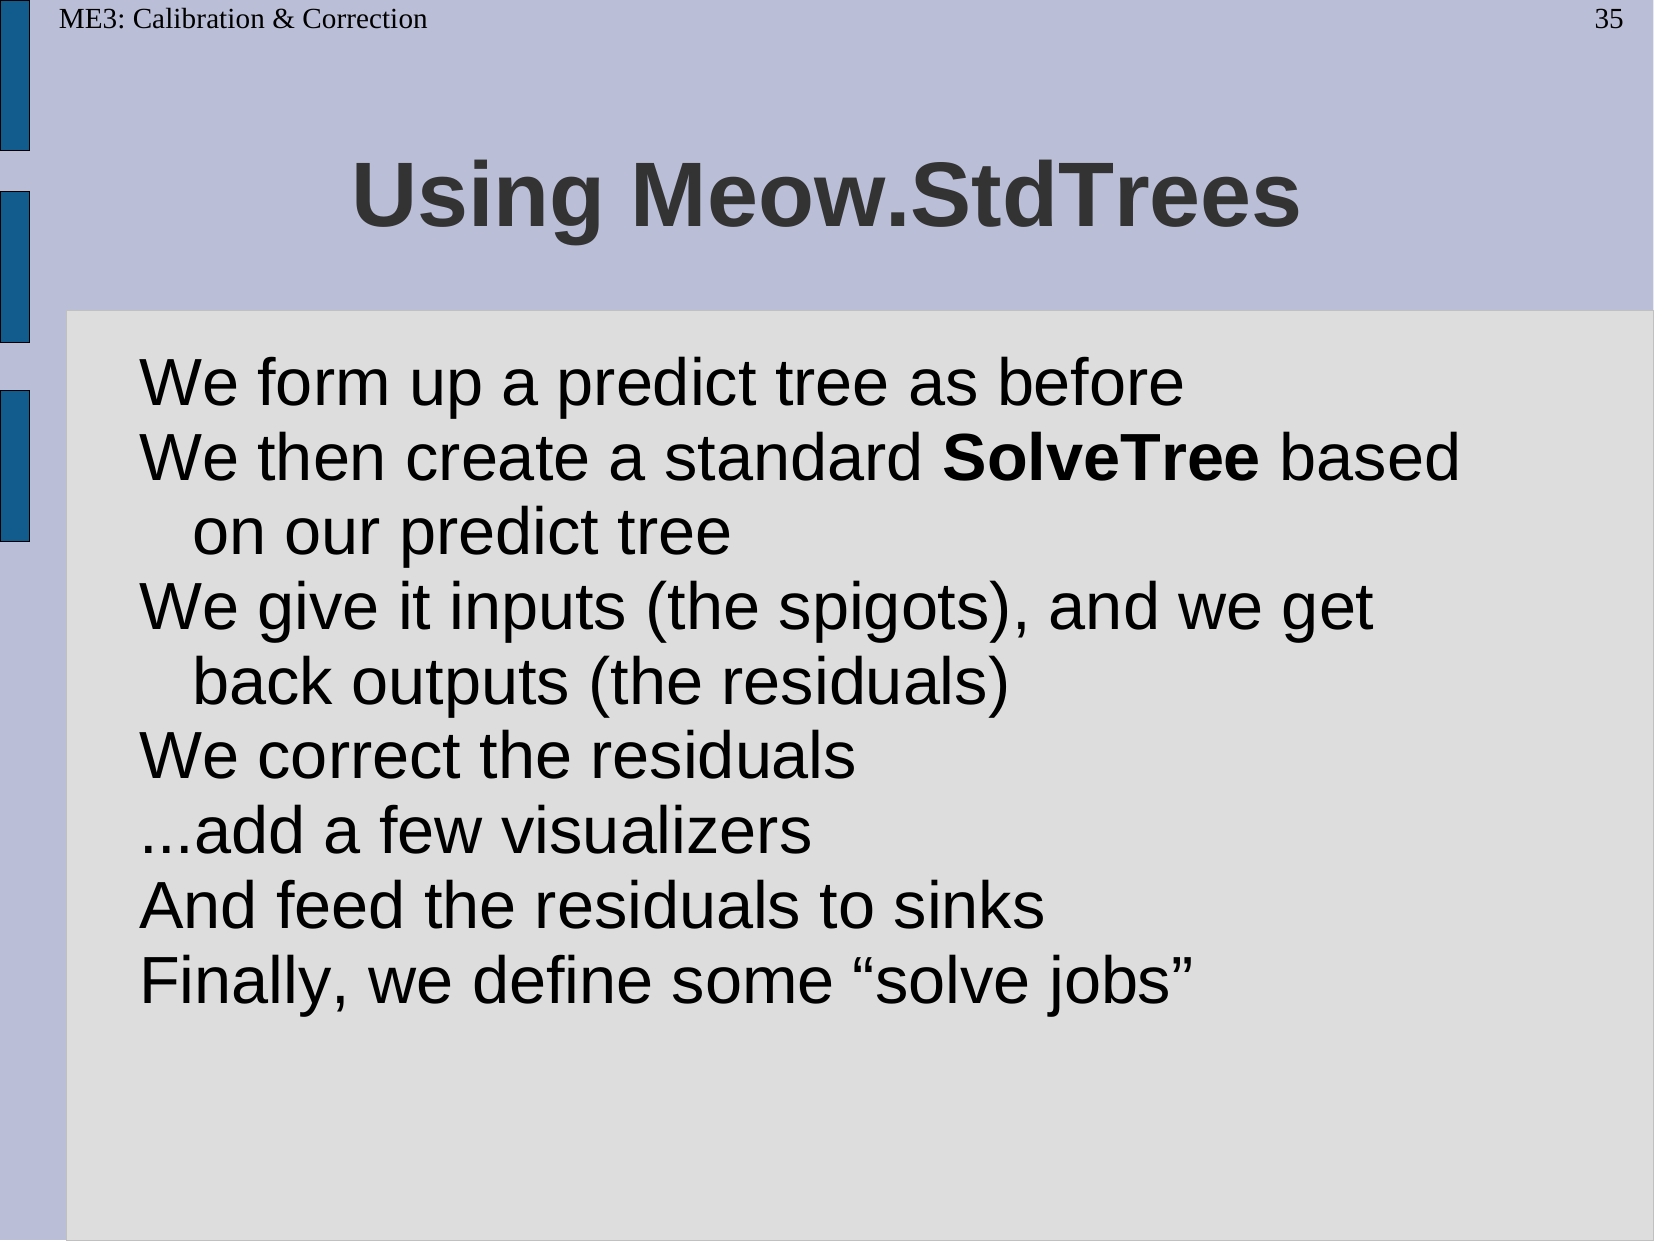

ME3: Calibration & Correction
35
# Using Meow.StdTrees
We form up a predict tree as before
We then create a standard SolveTree based on our predict tree
We give it inputs (the spigots), and we get back outputs (the residuals)
We correct the residuals
...add a few visualizers
And feed the residuals to sinks
Finally, we define some “solve jobs”